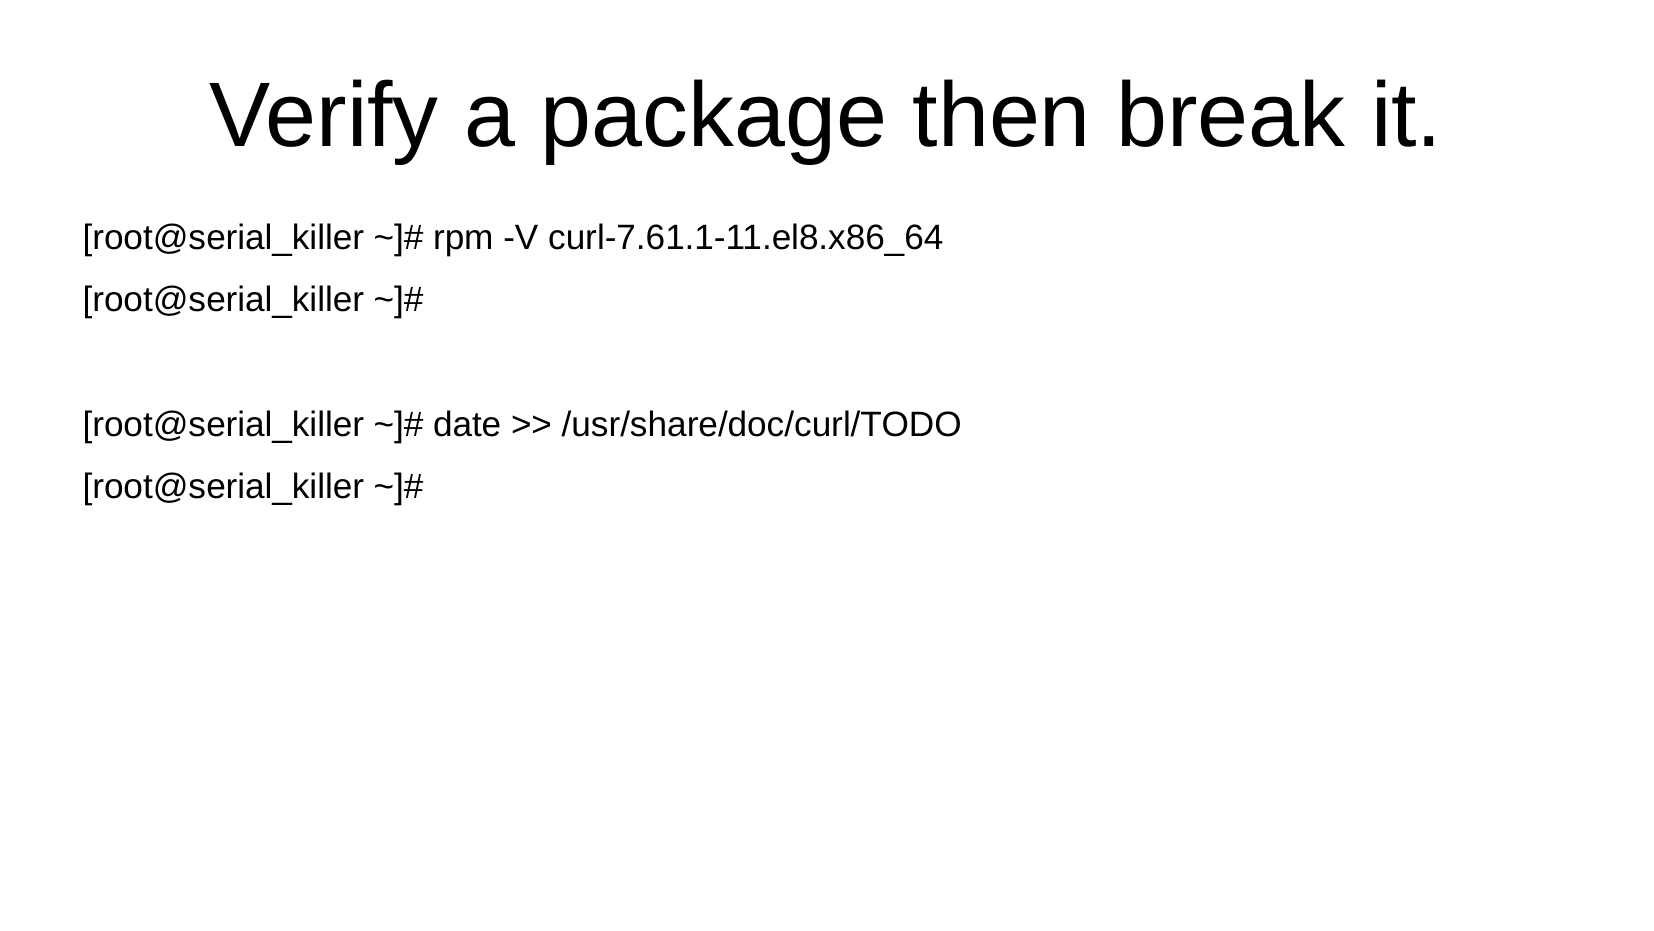

# Verify a package then break it.
[root@serial_killer ~]# rpm -V curl-7.61.1-11.el8.x86_64
[root@serial_killer ~]#
[root@serial_killer ~]# date >> /usr/share/doc/curl/TODO
[root@serial_killer ~]#